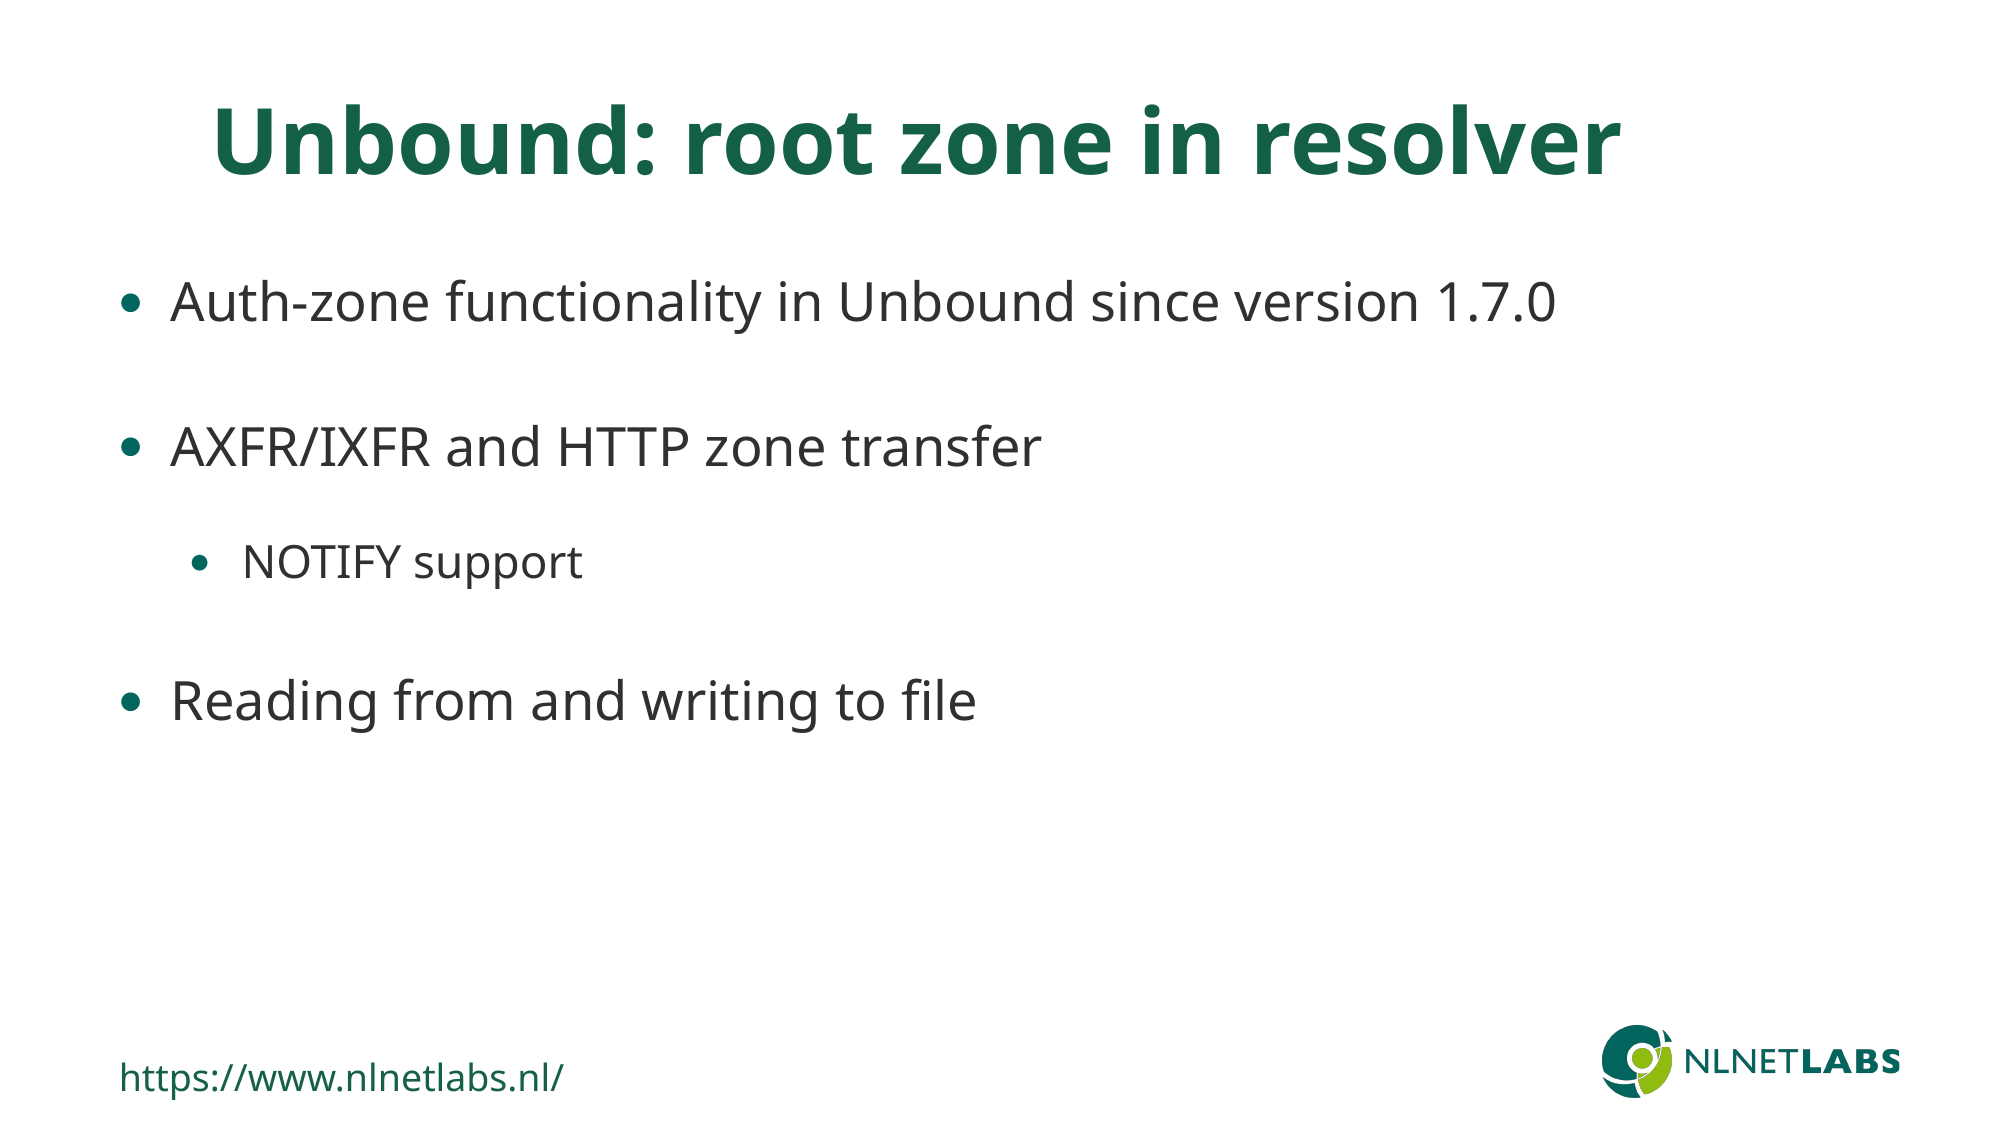

# Unbound: root zone in resolver
Auth-zone functionality in Unbound since version 1.7.0
AXFR/IXFR and HTTP zone transfer
NOTIFY support
Reading from and writing to file